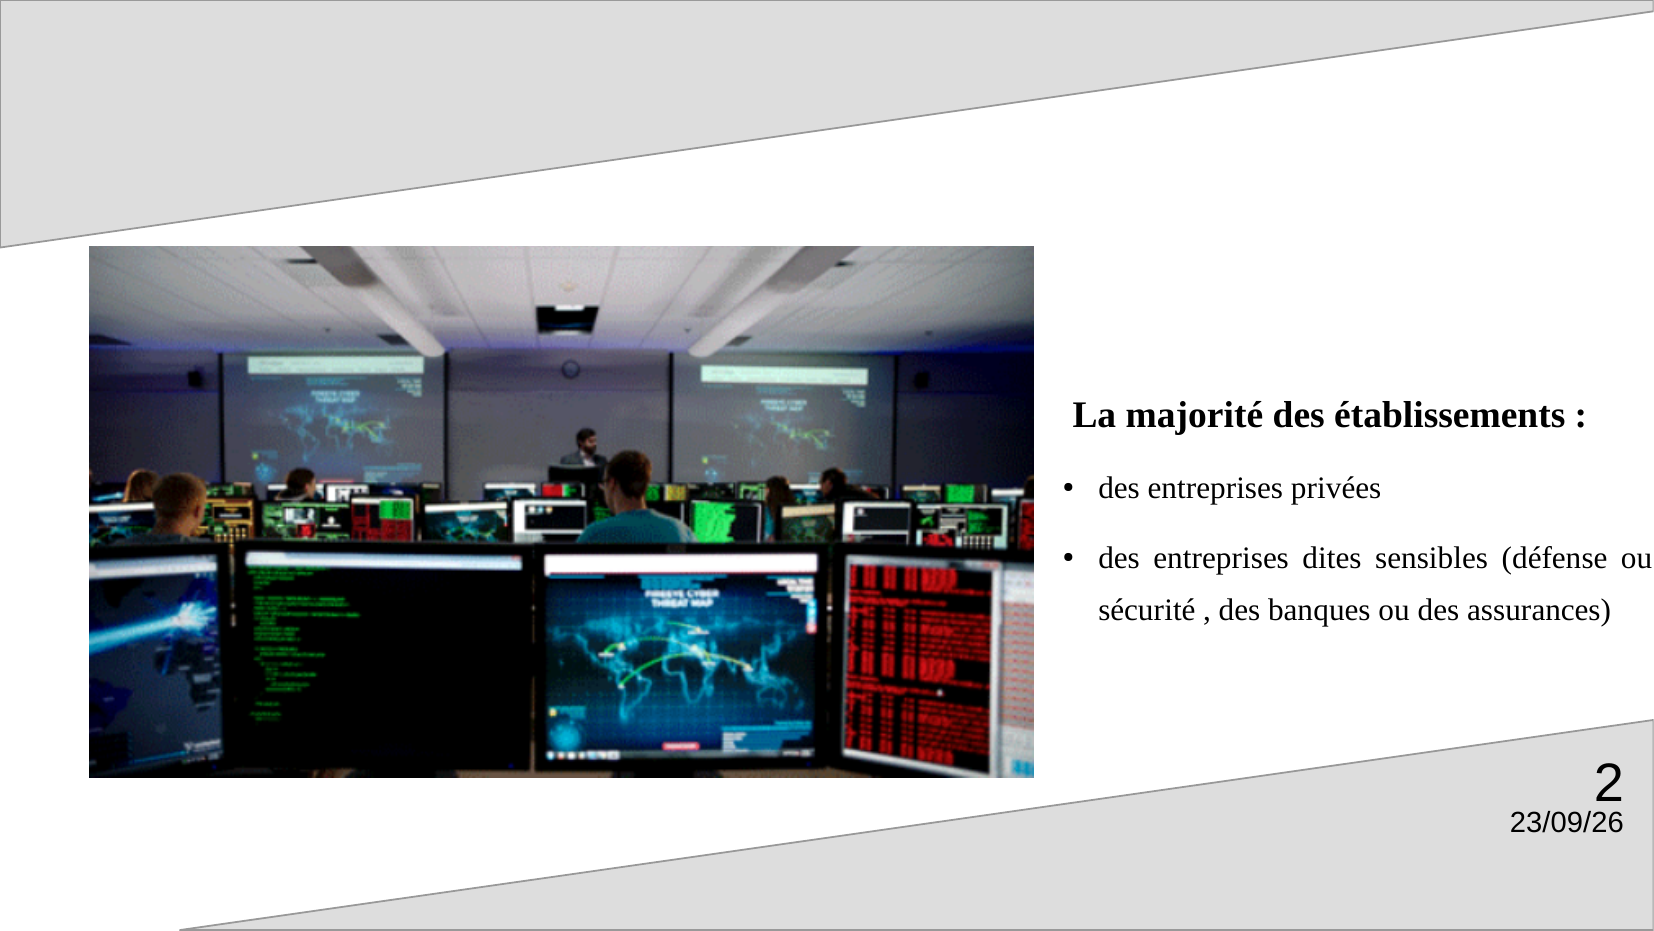

#
 La majorité des établissements :
des entreprises privées
des entreprises dites sensibles (défense ou sécurité , des banques ou des assurances)
2